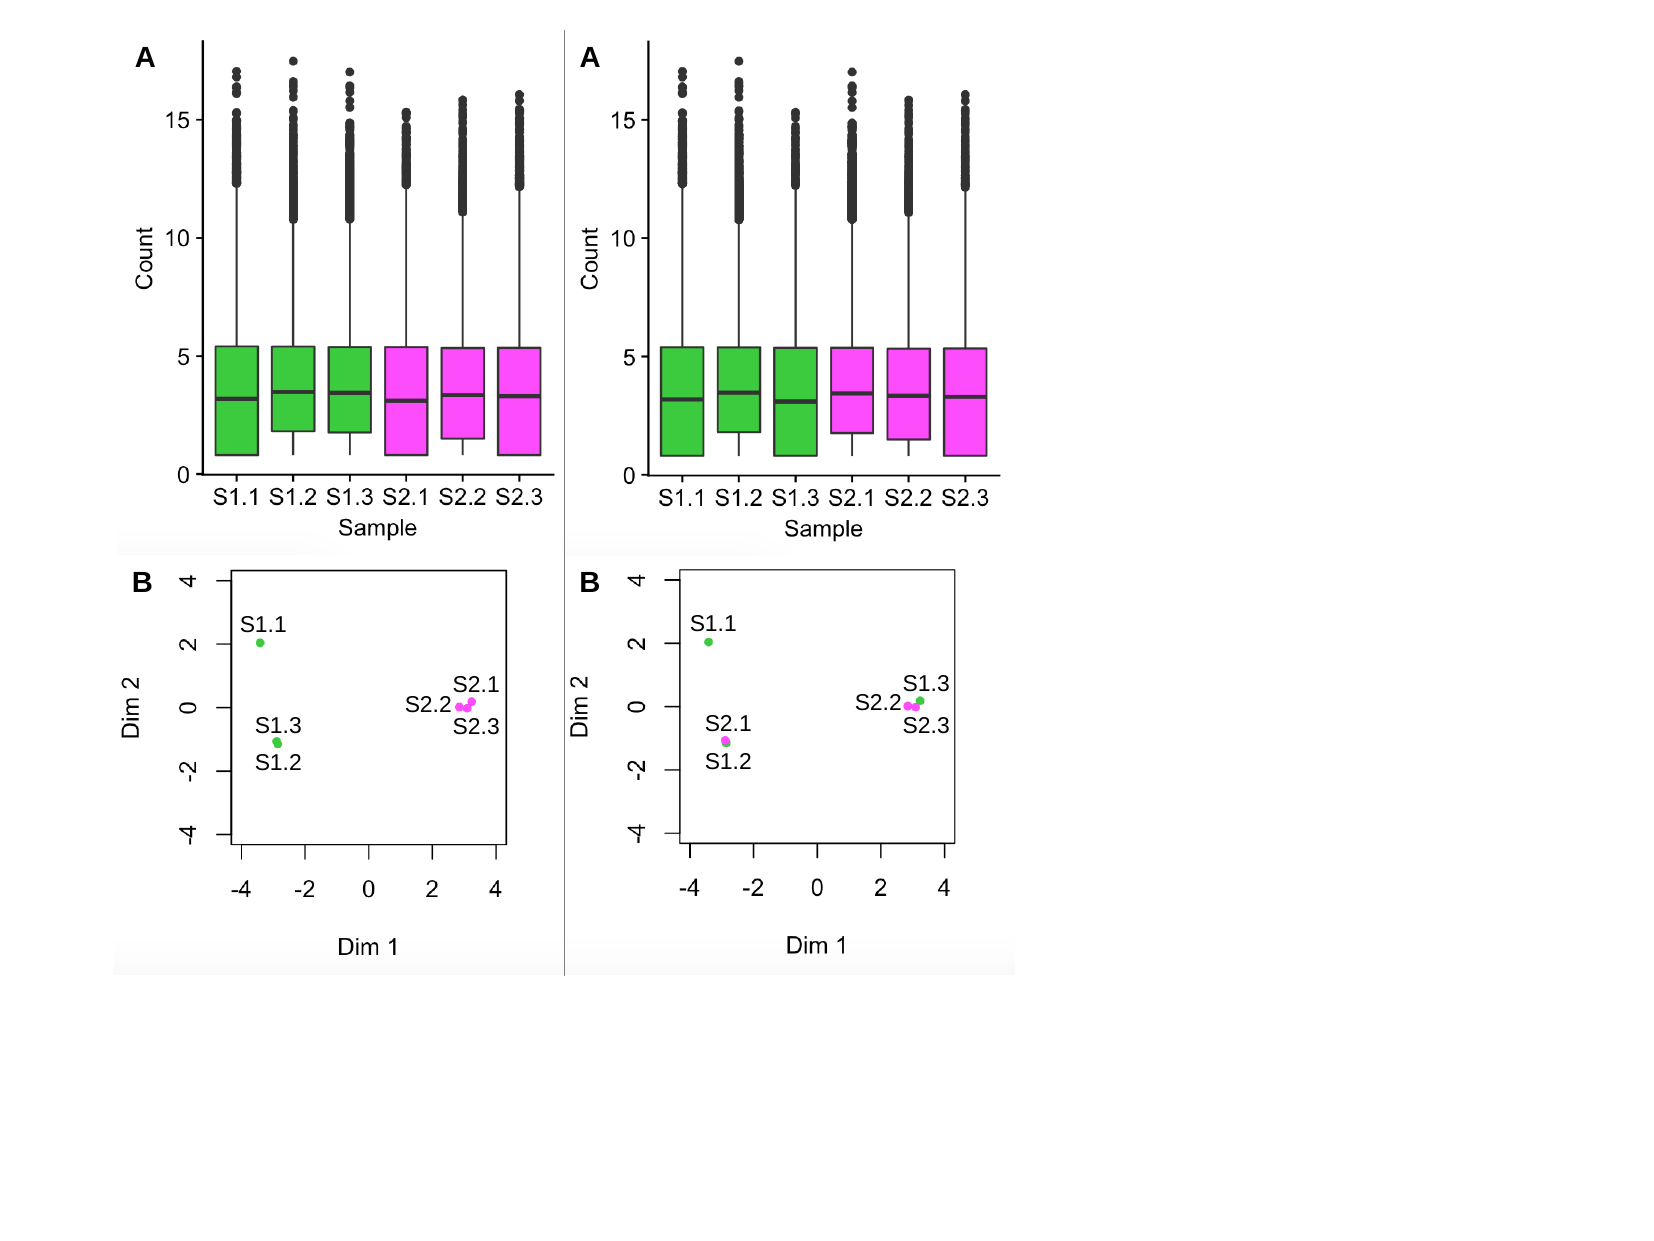

A
A
B
B
S1.1
S1.1
S1.3
S2.1
S2.2
S2.2
S2.1
S1.3
S2.3
S2.3
S1.2
S1.2